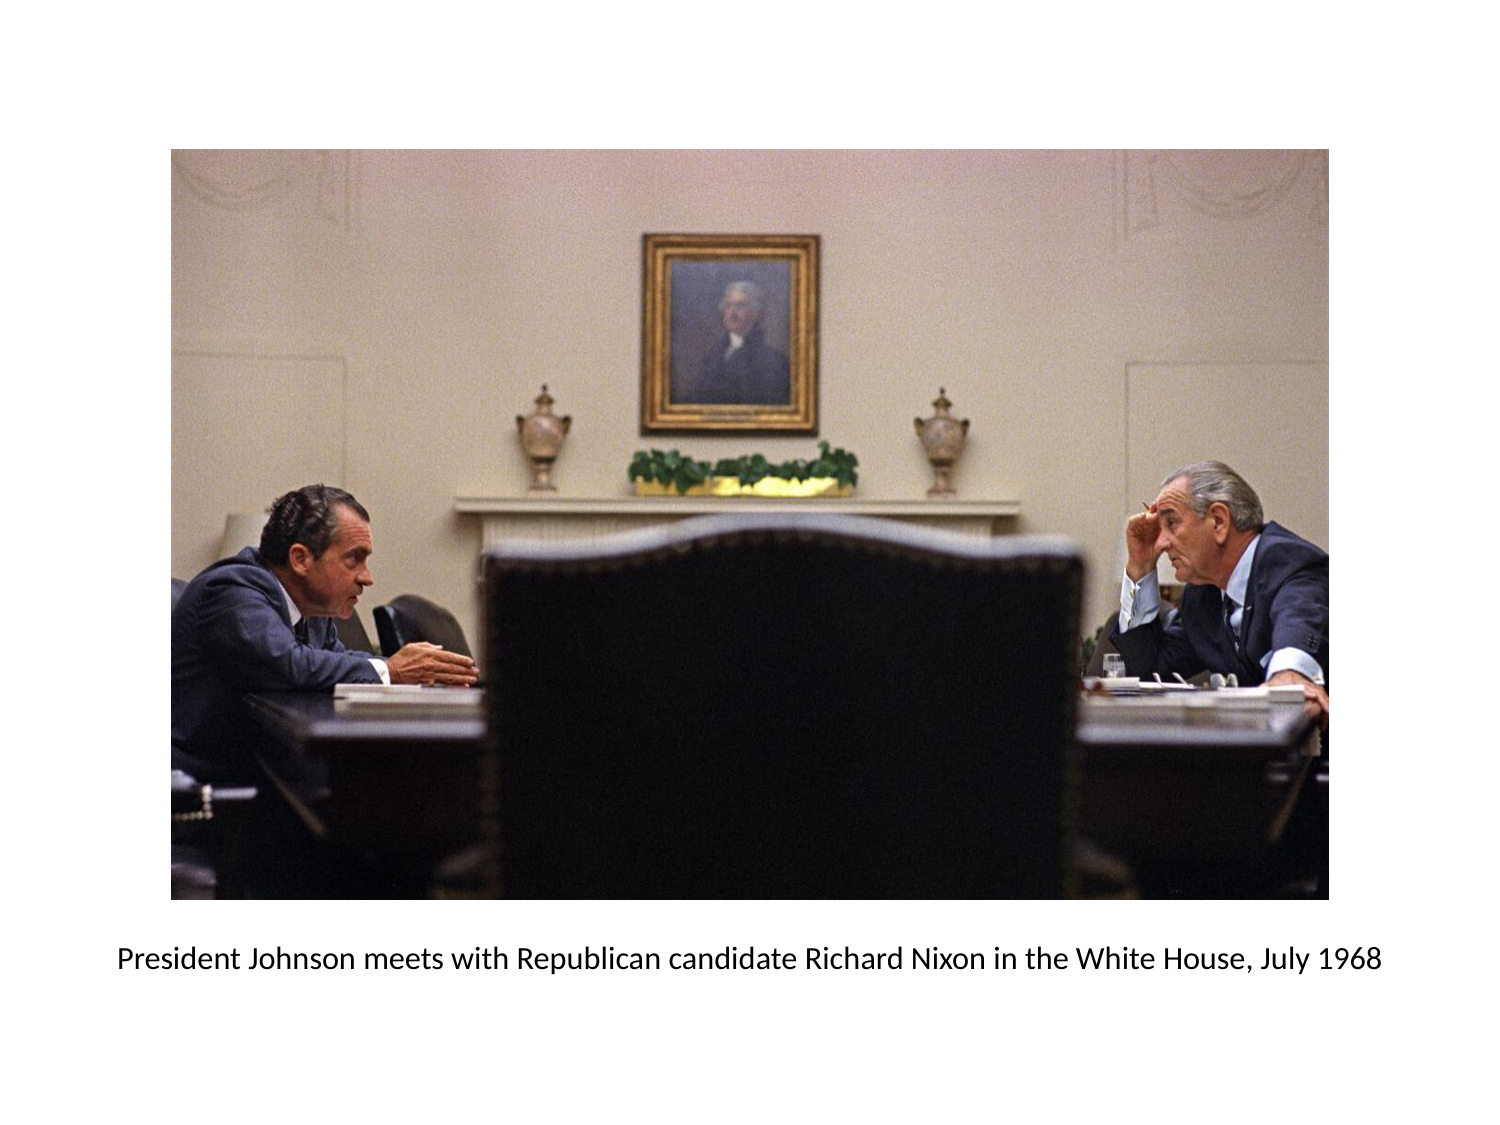

President Johnson meets with Republican candidate Richard Nixon in the White House, July 1968